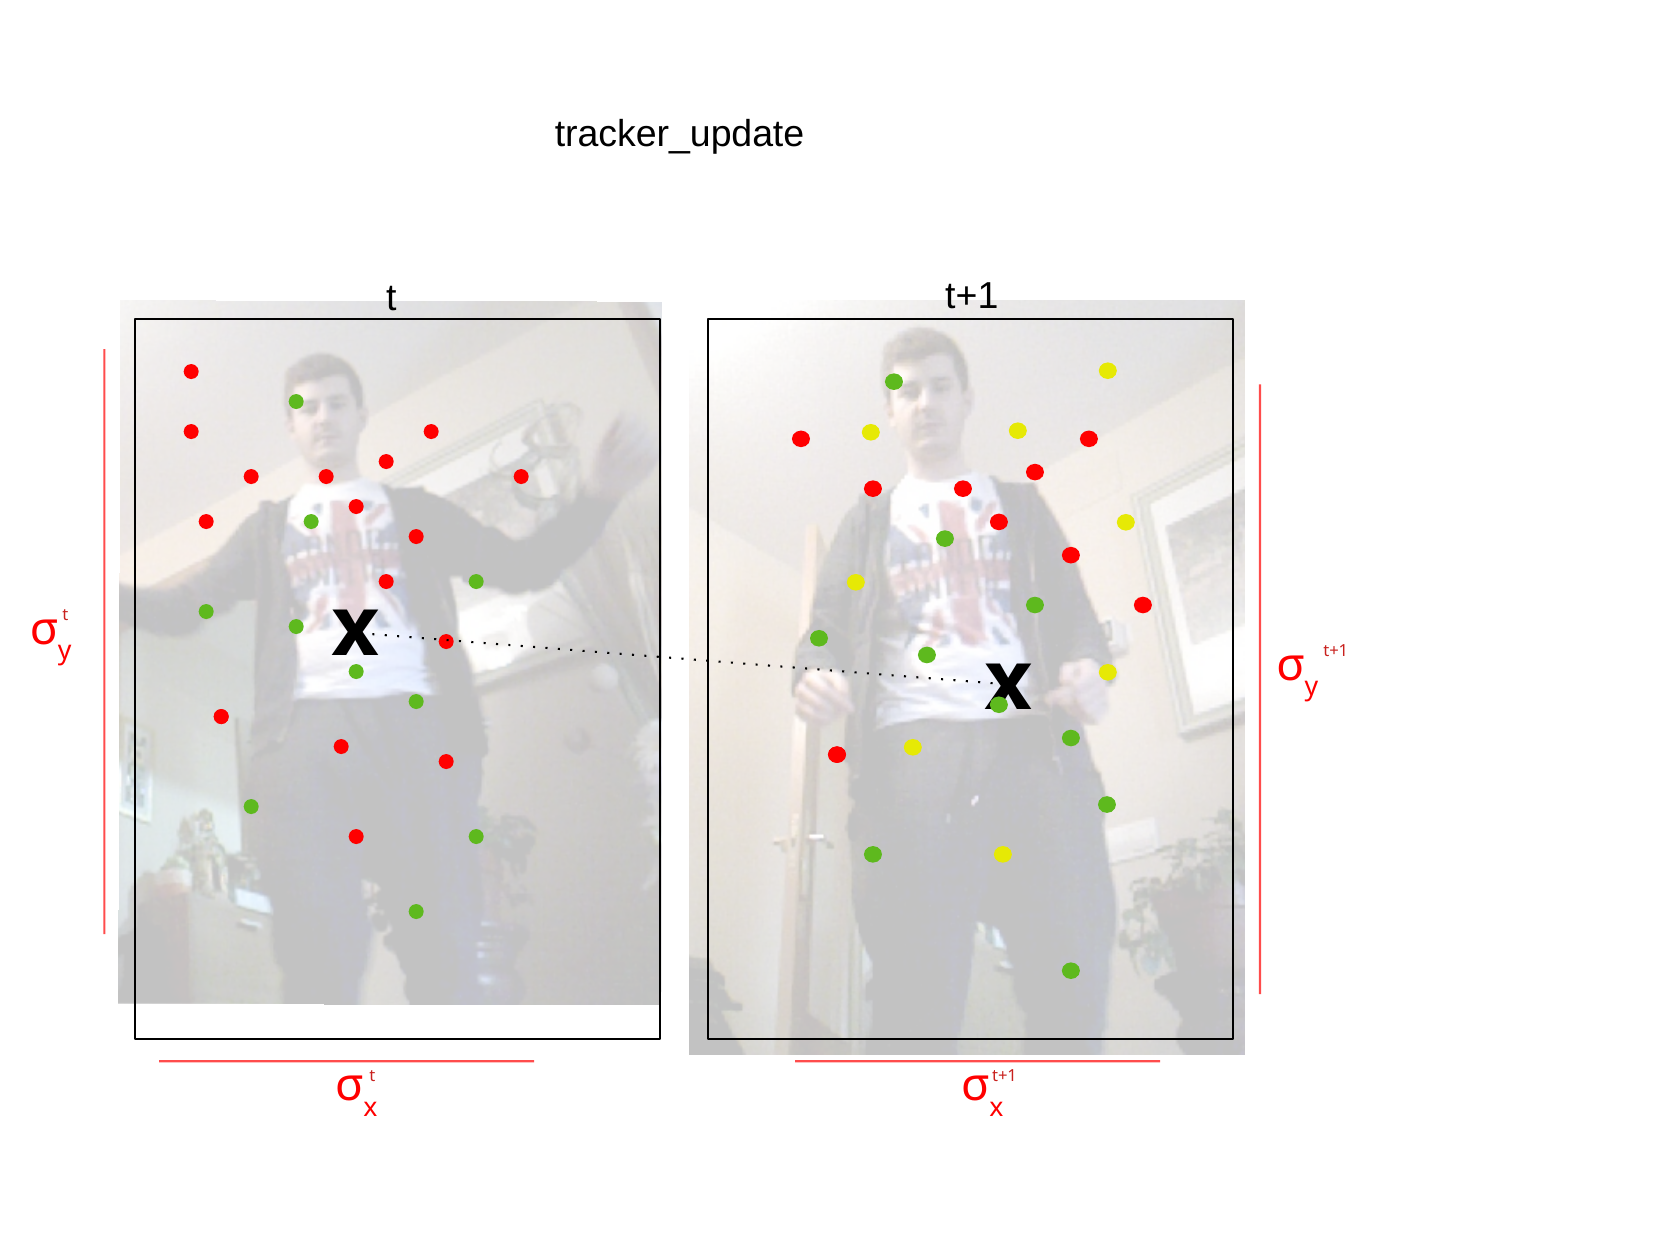

tracker_update
t+1
t
x
σy
t
x
σy
t+1
σx
σx
t
t+1